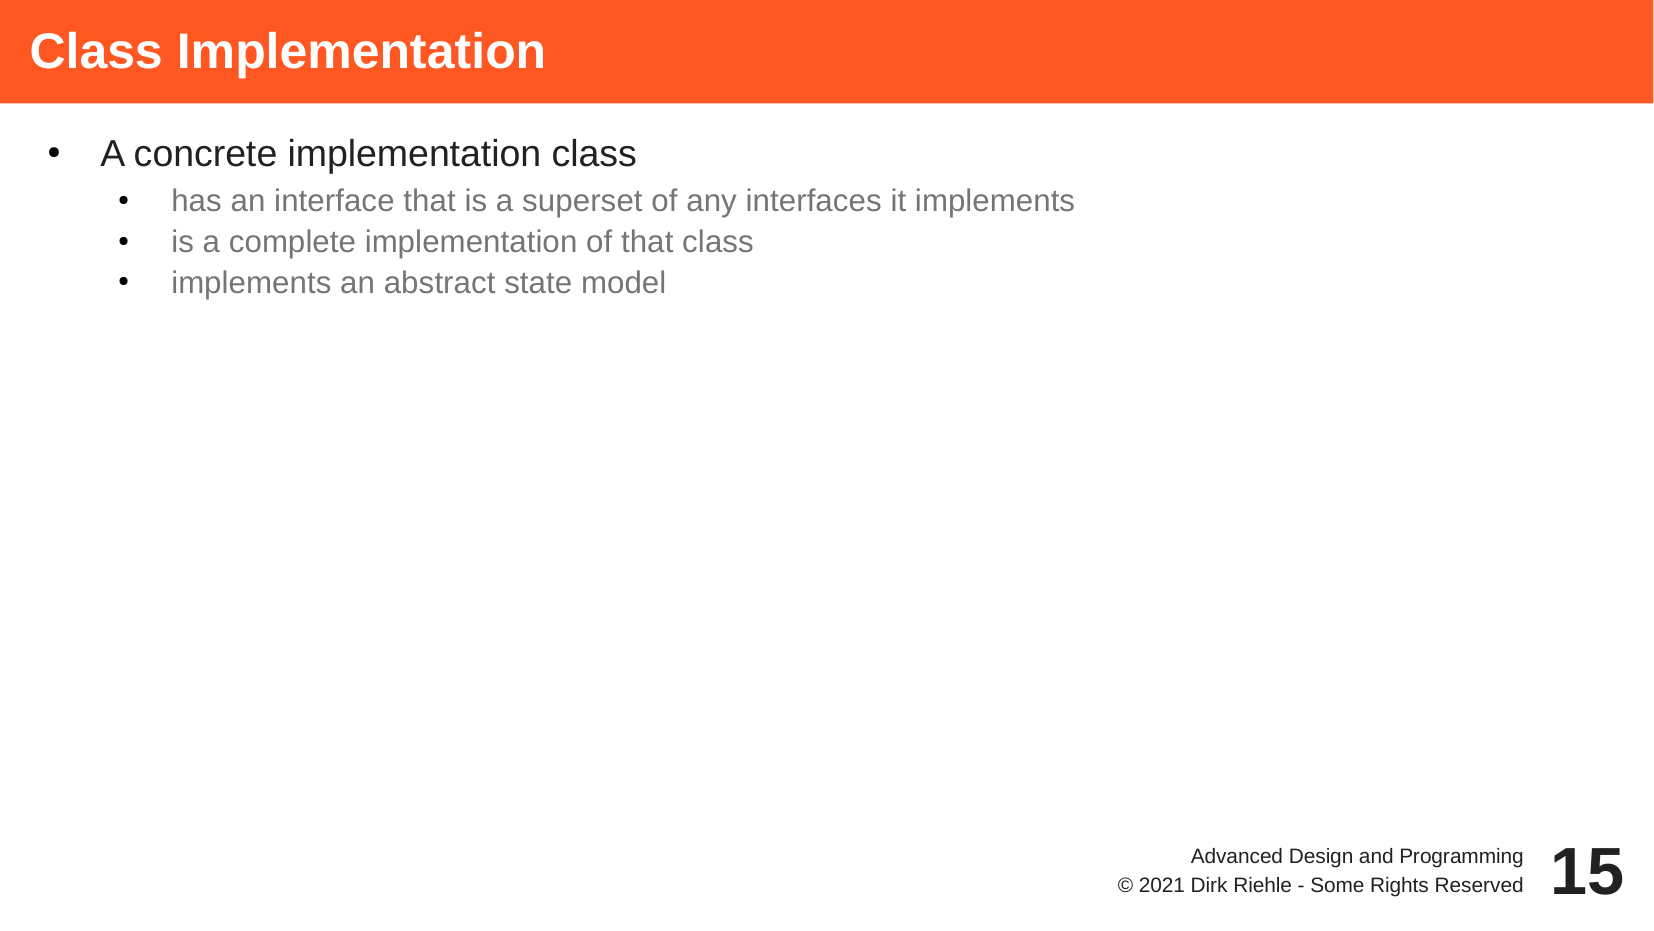

# Class Implementation
A concrete implementation class
has an interface that is a superset of any interfaces it implements
is a complete implementation of that class
implements an abstract state model
Advanced Design and Programming
15
© 2021 Dirk Riehle - Some Rights Reserved